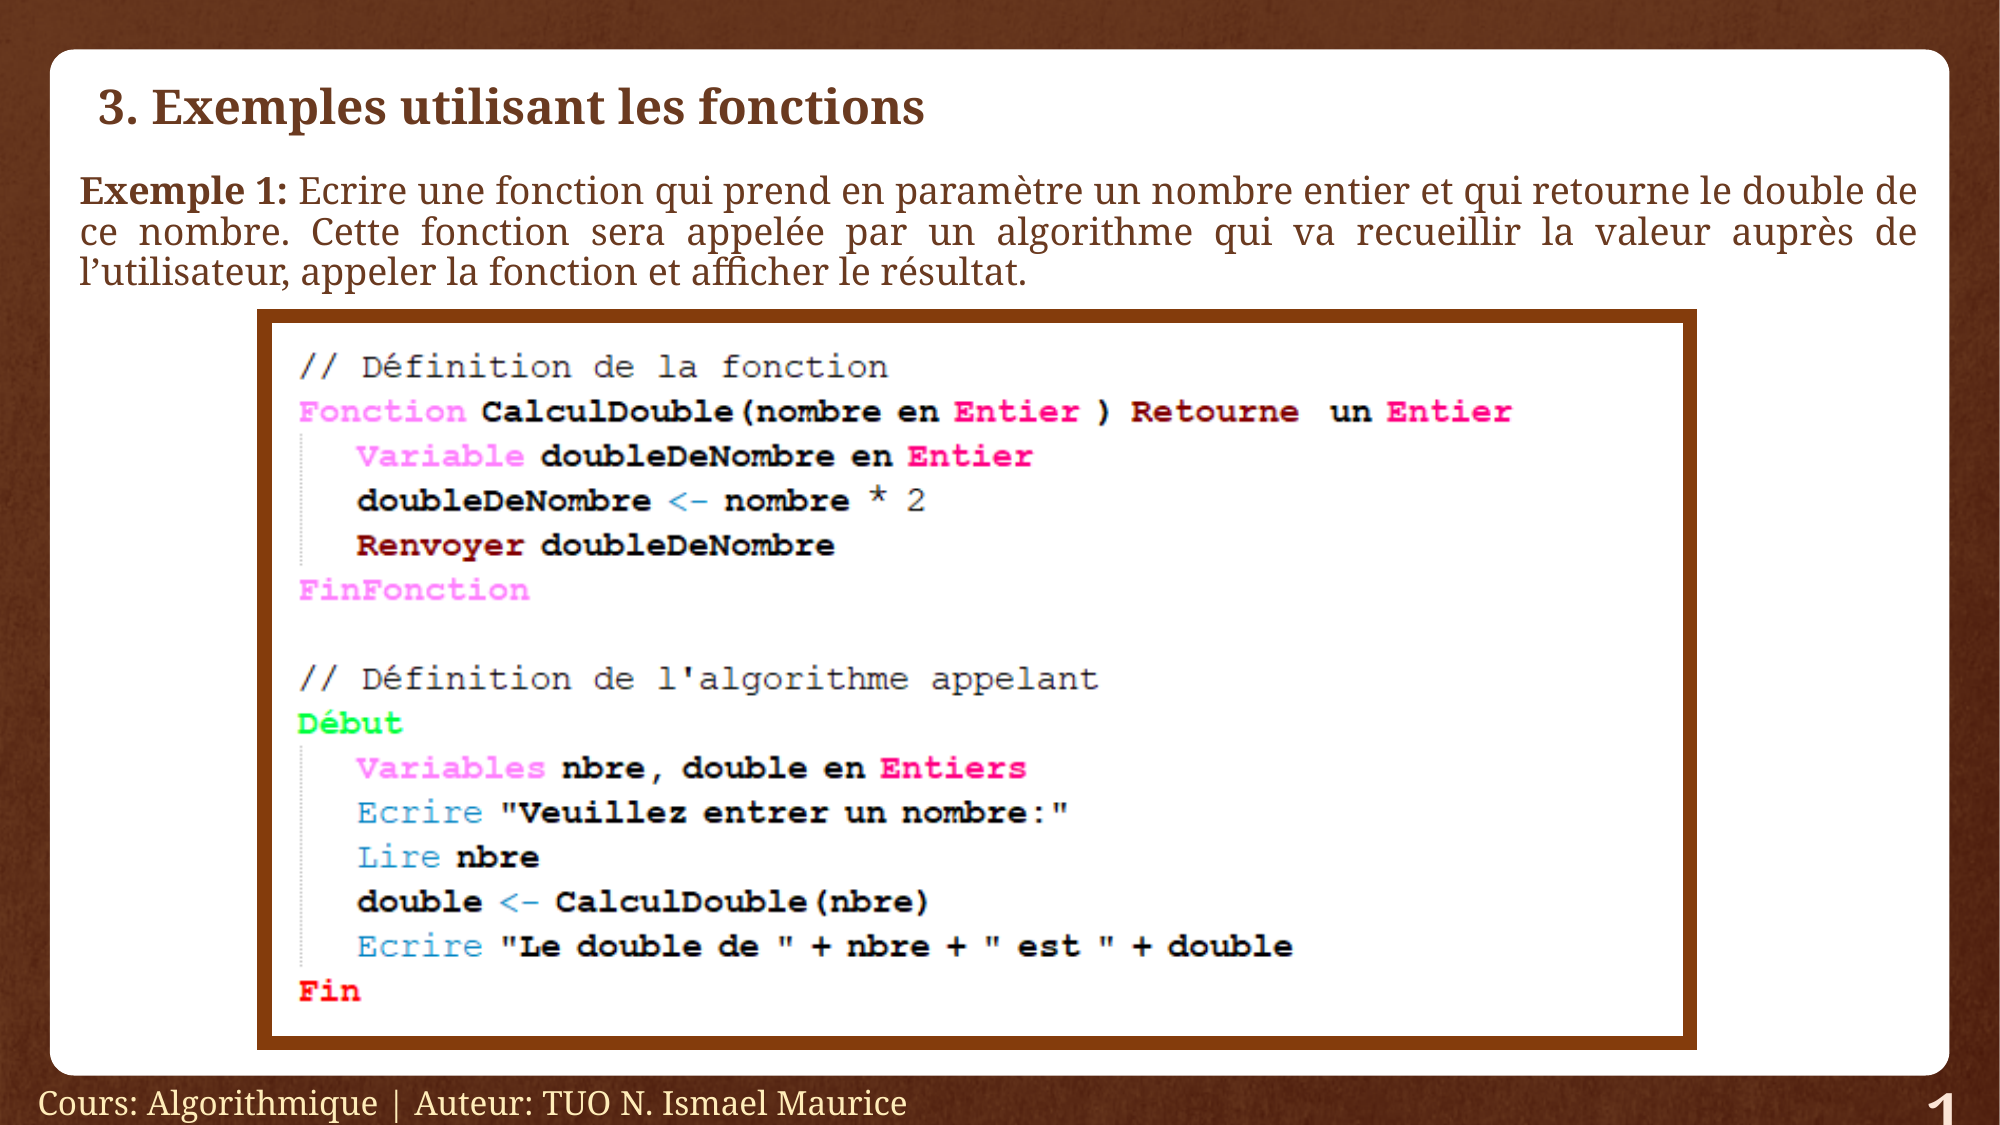

# 3. Exemples utilisant les fonctions
Exemple 1: Ecrire une fonction qui prend en paramètre un nombre entier et qui retourne le double de ce nombre. Cette fonction sera appelée par un algorithme qui va recueillir la valeur auprès de l’utilisateur, appeler la fonction et afficher le résultat.
Cours: Algorithmique | Auteur: TUO N. Ismael Maurice